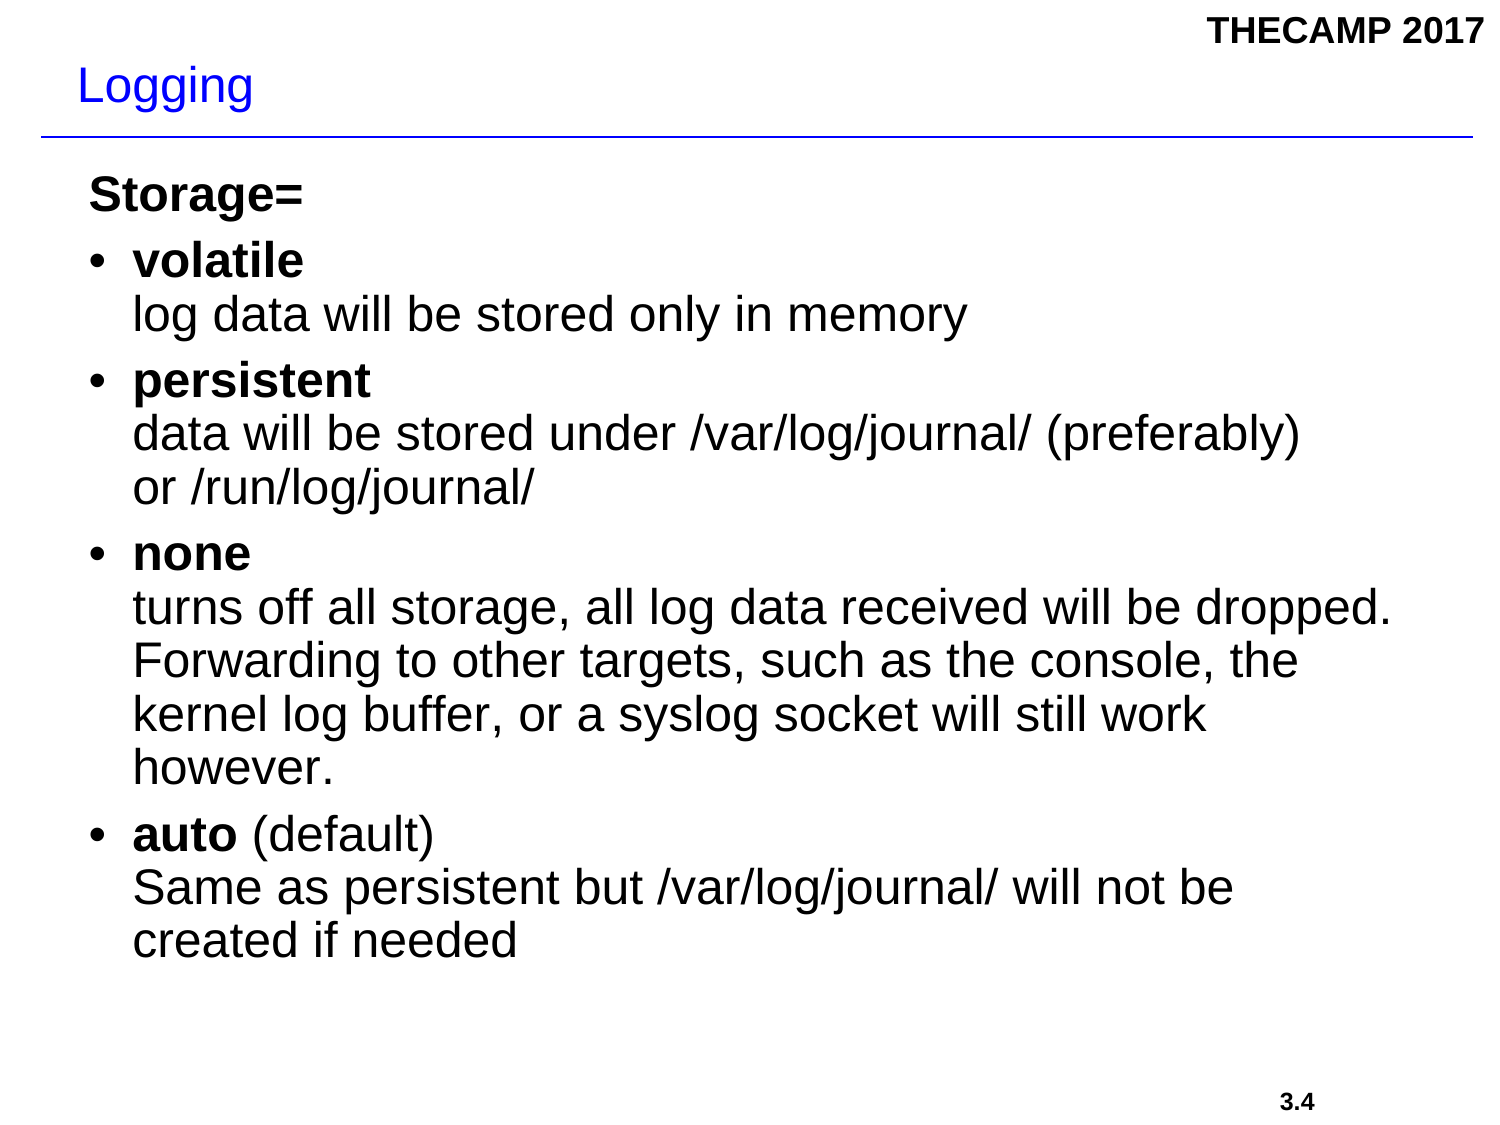

# Logging
Storage=
volatile
log data will be stored only in memory
persistent
data will be stored under /var/log/journal/ (preferably) or /run/log/journal/
none
turns off all storage, all log data received will be dropped. Forwarding to other targets, such as the console, the kernel log buffer, or a syslog socket will still work however.
auto (default)
Same as persistent but /var/log/journal/ will not be created if needed